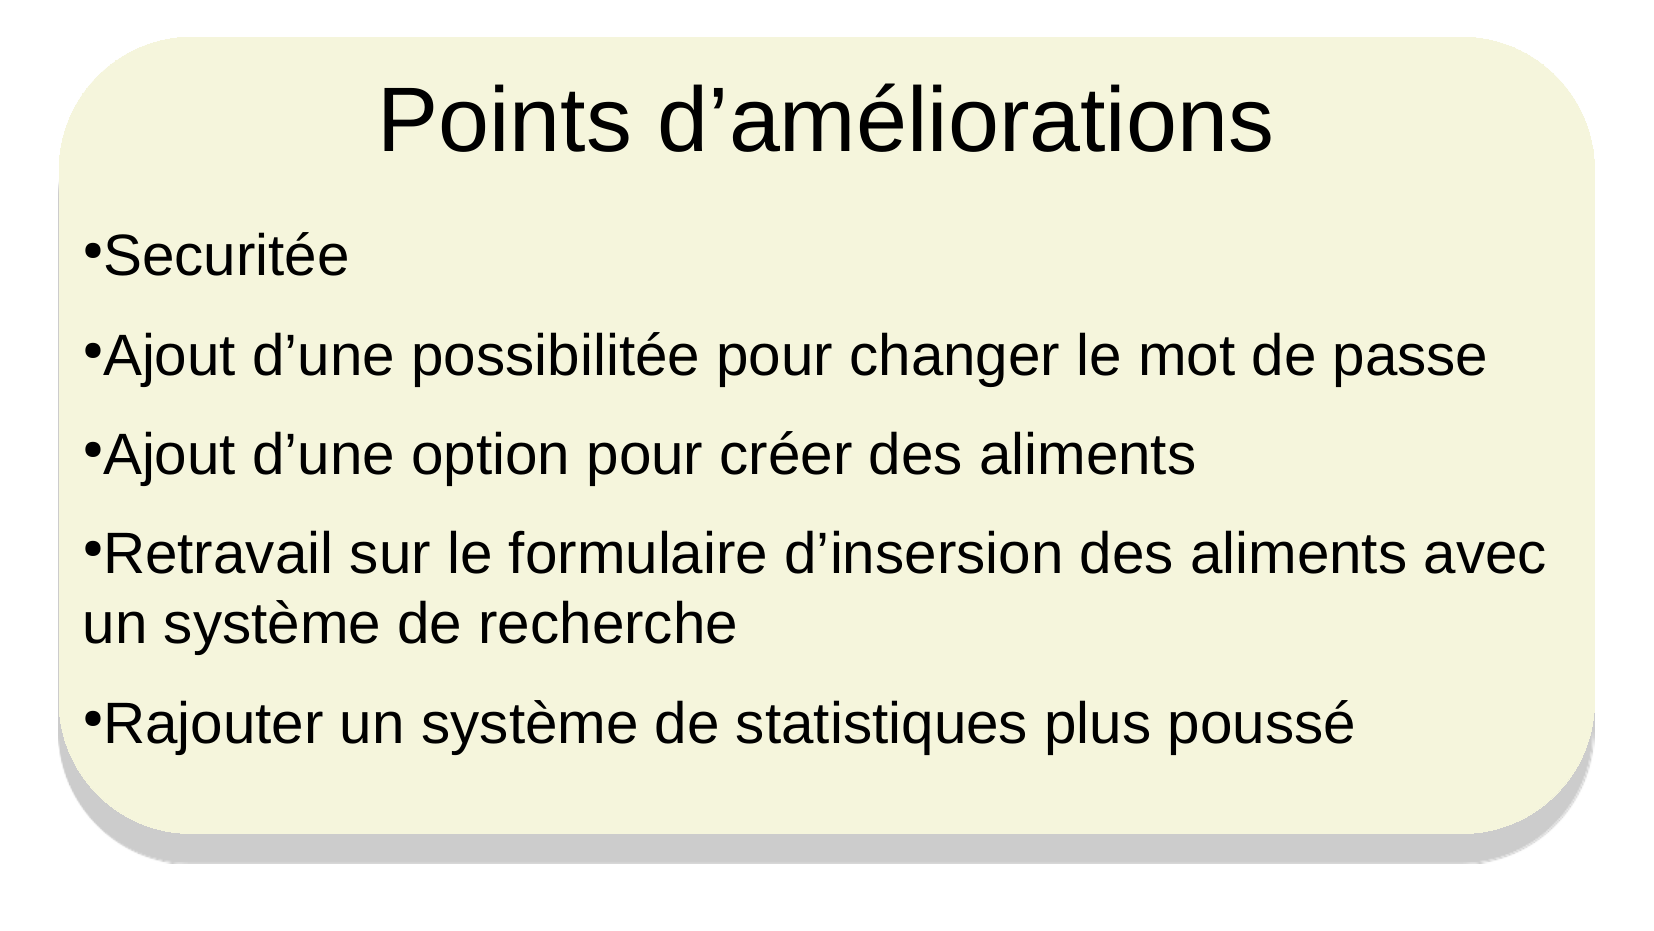

# Points d’améliorations
Securitée
Ajout d’une possibilitée pour changer le mot de passe
Ajout d’une option pour créer des aliments
Retravail sur le formulaire d’insersion des aliments avec un système de recherche
Rajouter un système de statistiques plus poussé